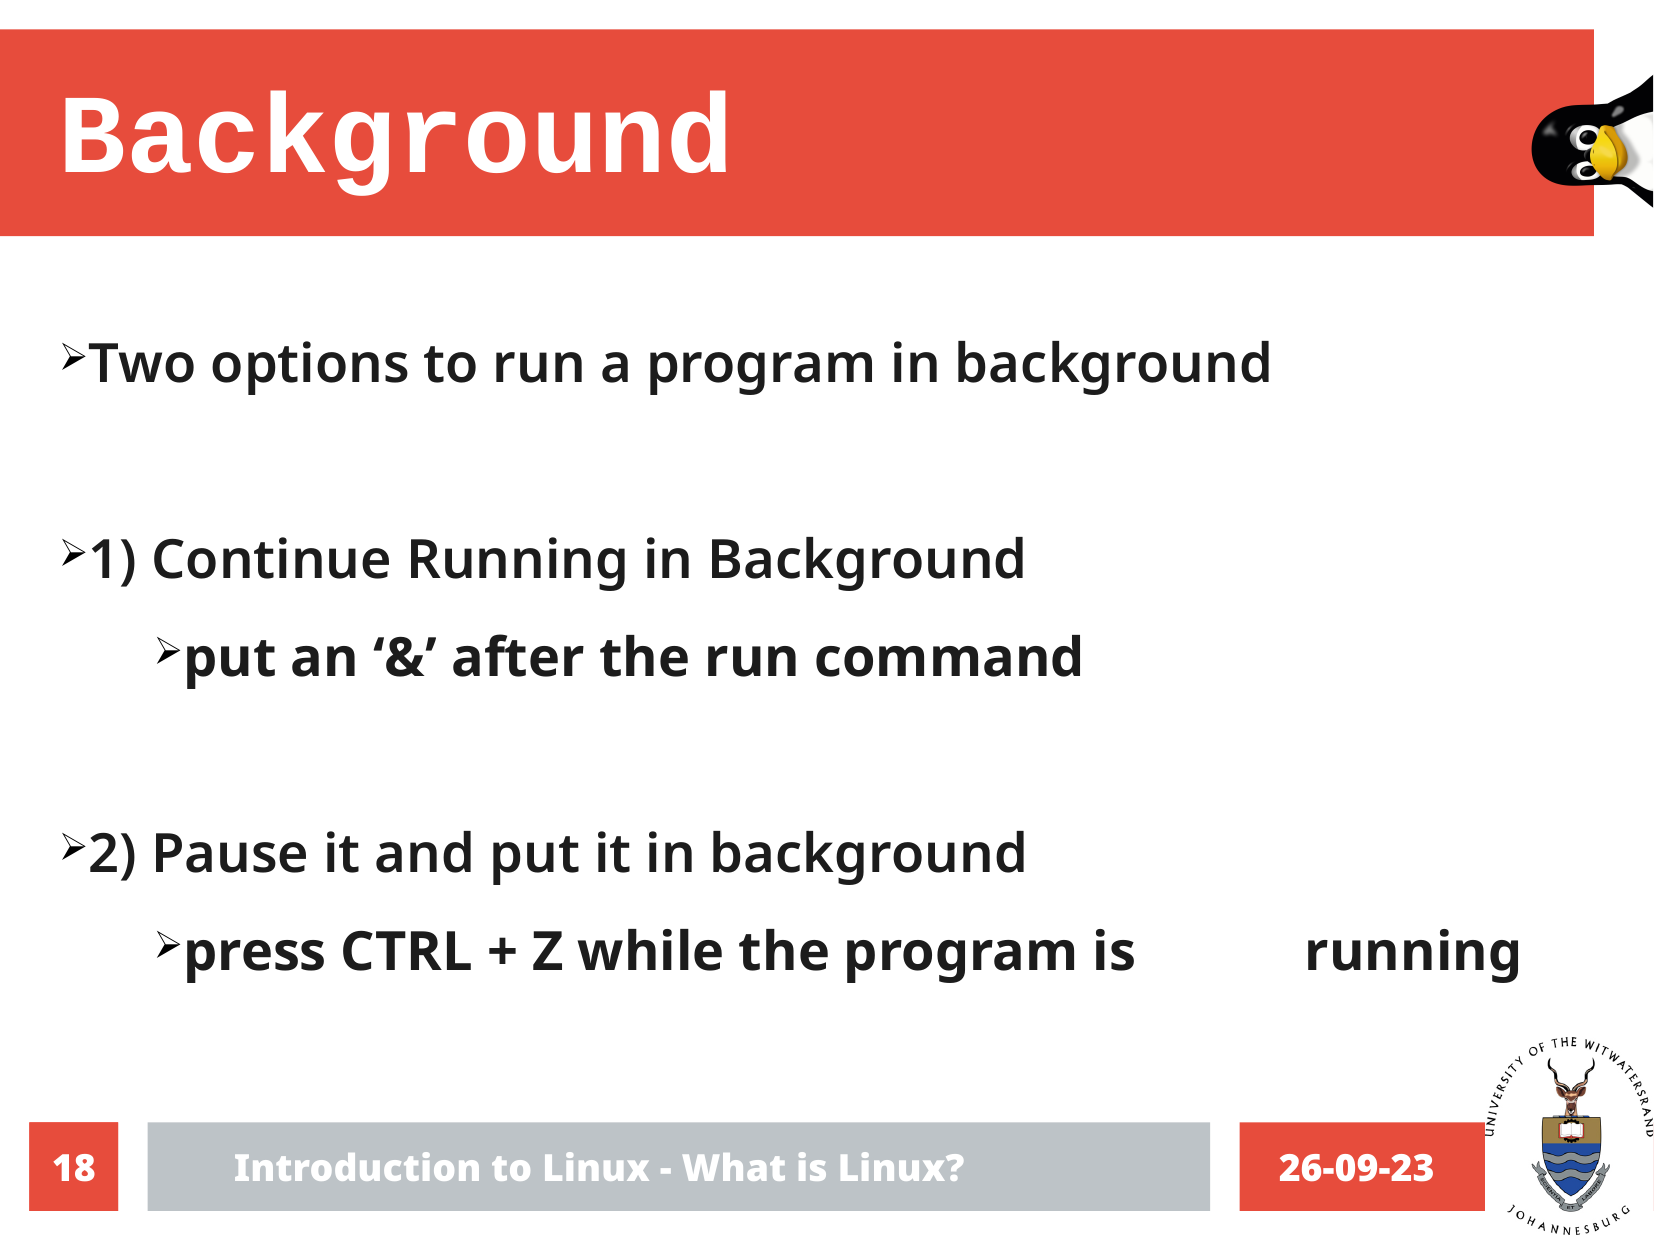

# Background
Two options to run a program in background
1) Continue Running in Background
put an ‘&’ after the run command
2) Pause it and put it in background
press CTRL + Z while the program is running
18
 Introduction to Linux - What is Linux?